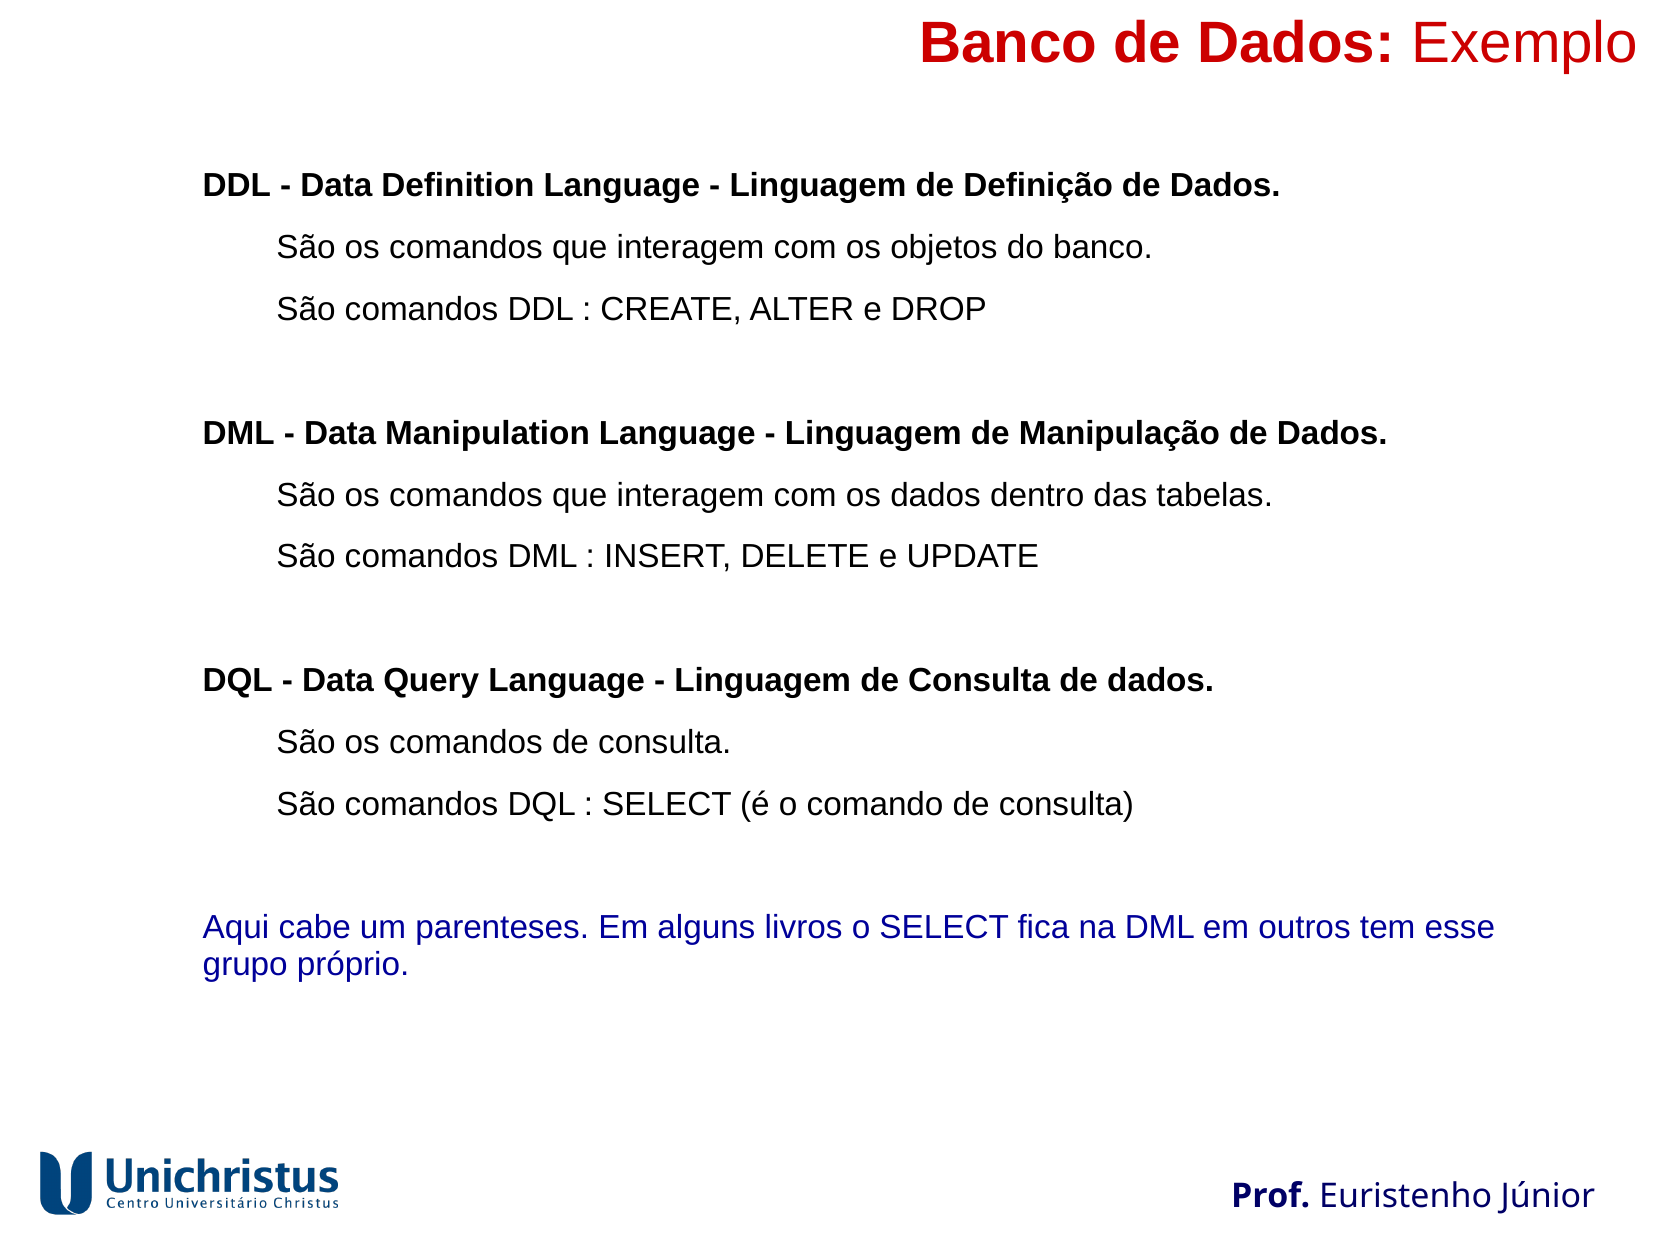

Banco de Dados: Exemplo
DDL - Data Definition Language - Linguagem de Definição de Dados.
	São os comandos que interagem com os objetos do banco.
	São comandos DDL : CREATE, ALTER e DROP
DML - Data Manipulation Language - Linguagem de Manipulação de Dados.
	São os comandos que interagem com os dados dentro das tabelas.
	São comandos DML : INSERT, DELETE e UPDATE
DQL - Data Query Language - Linguagem de Consulta de dados.
	São os comandos de consulta.
	São comandos DQL : SELECT (é o comando de consulta)
Aqui cabe um parenteses. Em alguns livros o SELECT fica na DML em outros tem esse grupo próprio.
Prof. Euristenho Júnior